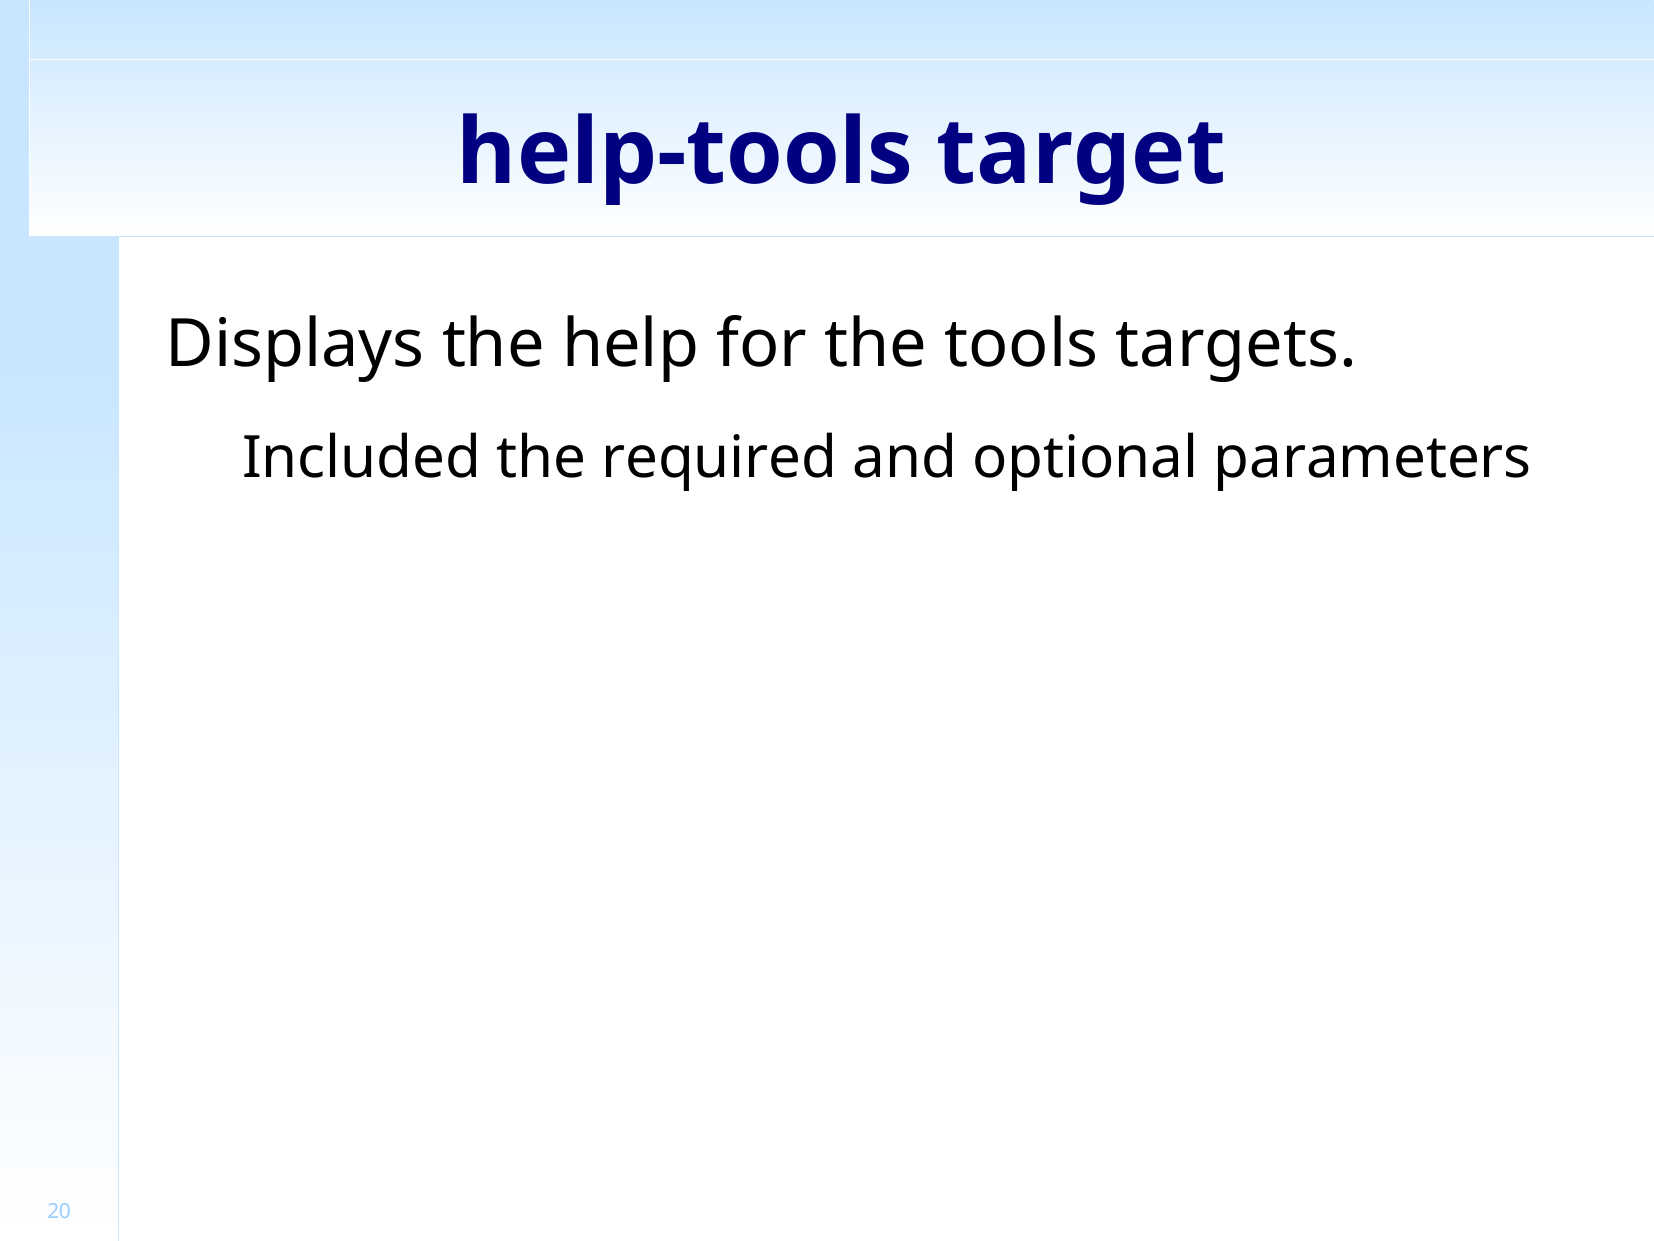

# help-tools target
Displays the help for the tools targets.
Included the required and optional parameters